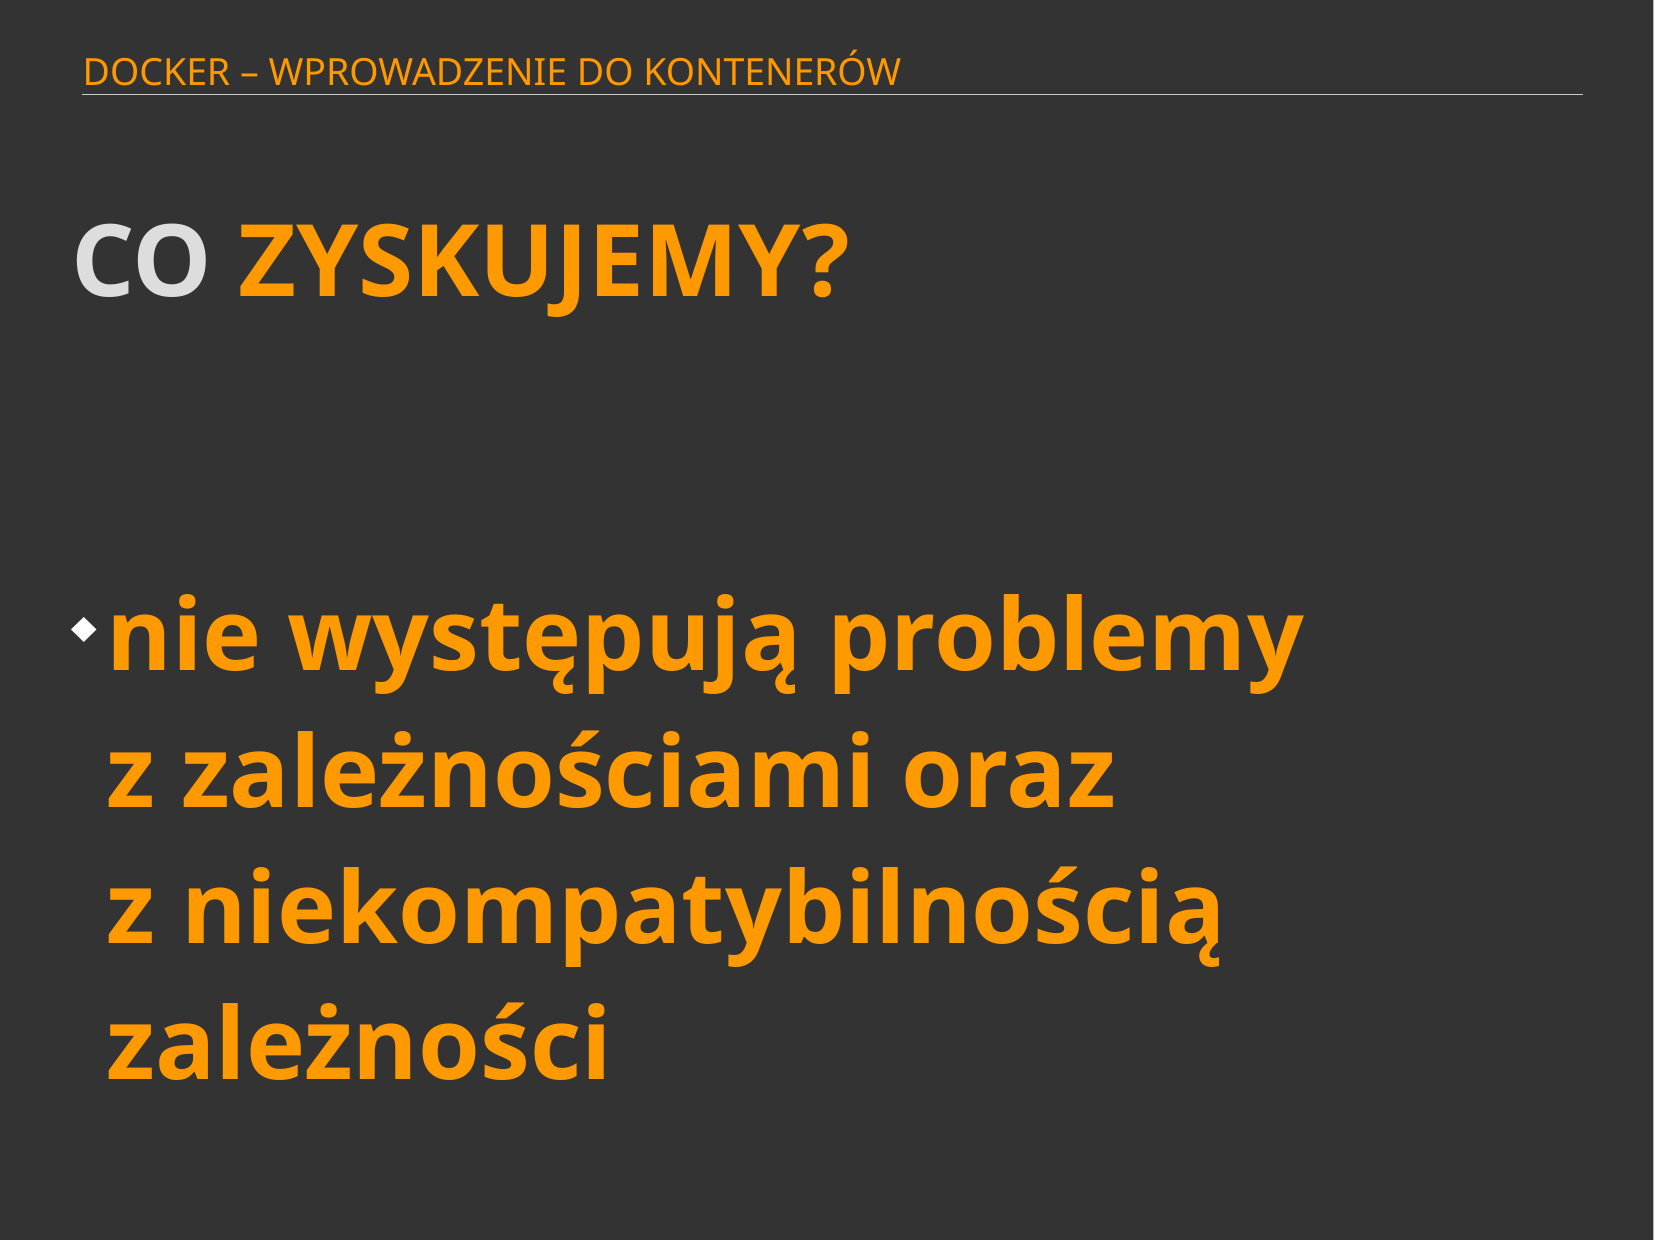

# DOCKER – WPROWADZENIE DO KONTENERÓW
CO ZYSKUJEMY?
nie występują problemy
z zależnościami oraz
z niekompatybilnością zależności